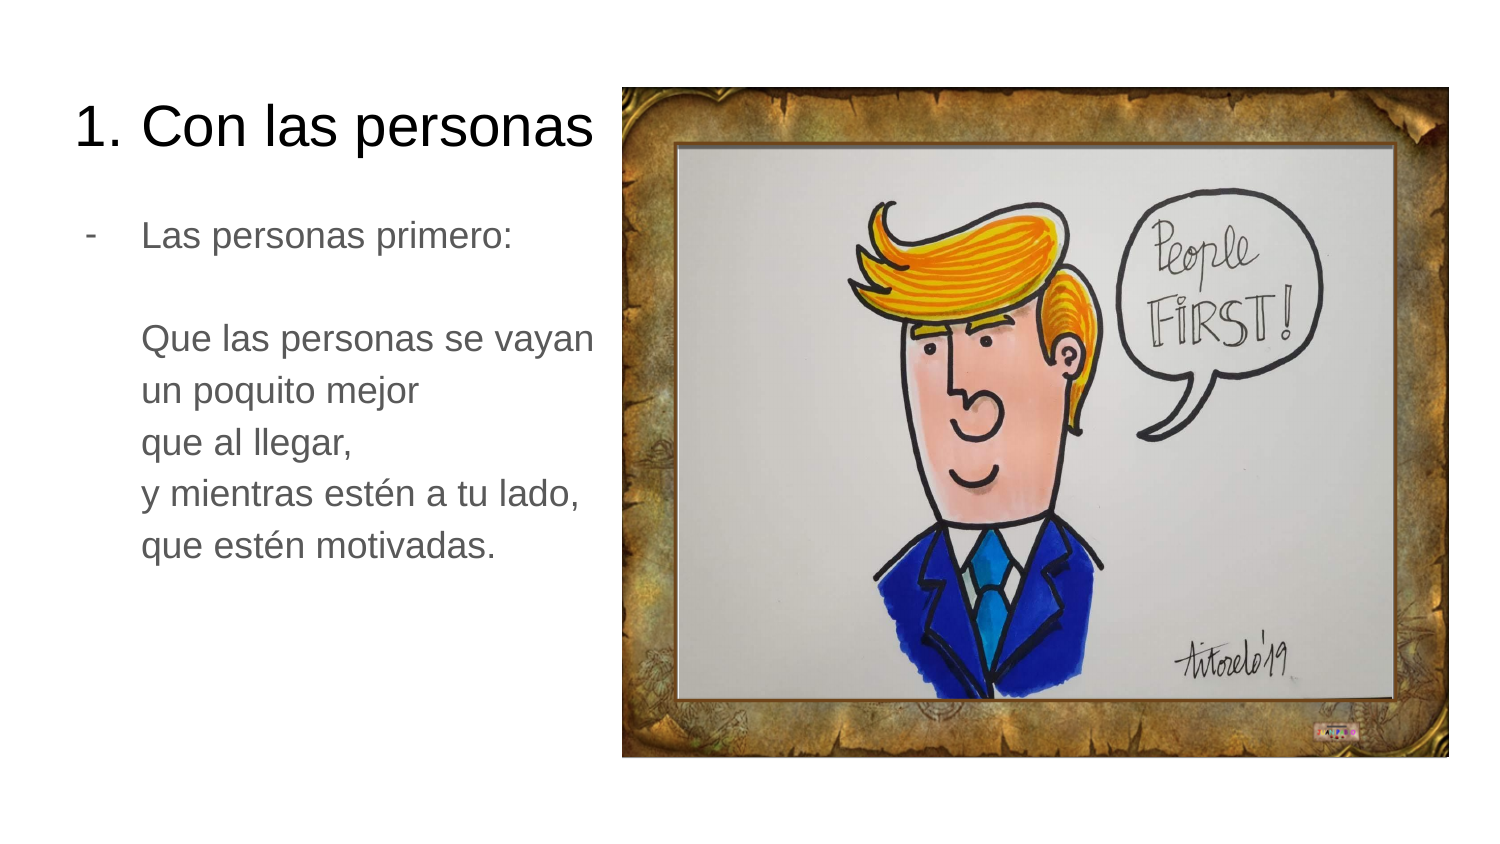

# Con las personas
Las personas primero:
Que las personas se vayan
un poquito mejor
que al llegar,
y mientras estén a tu lado,
que estén motivadas.